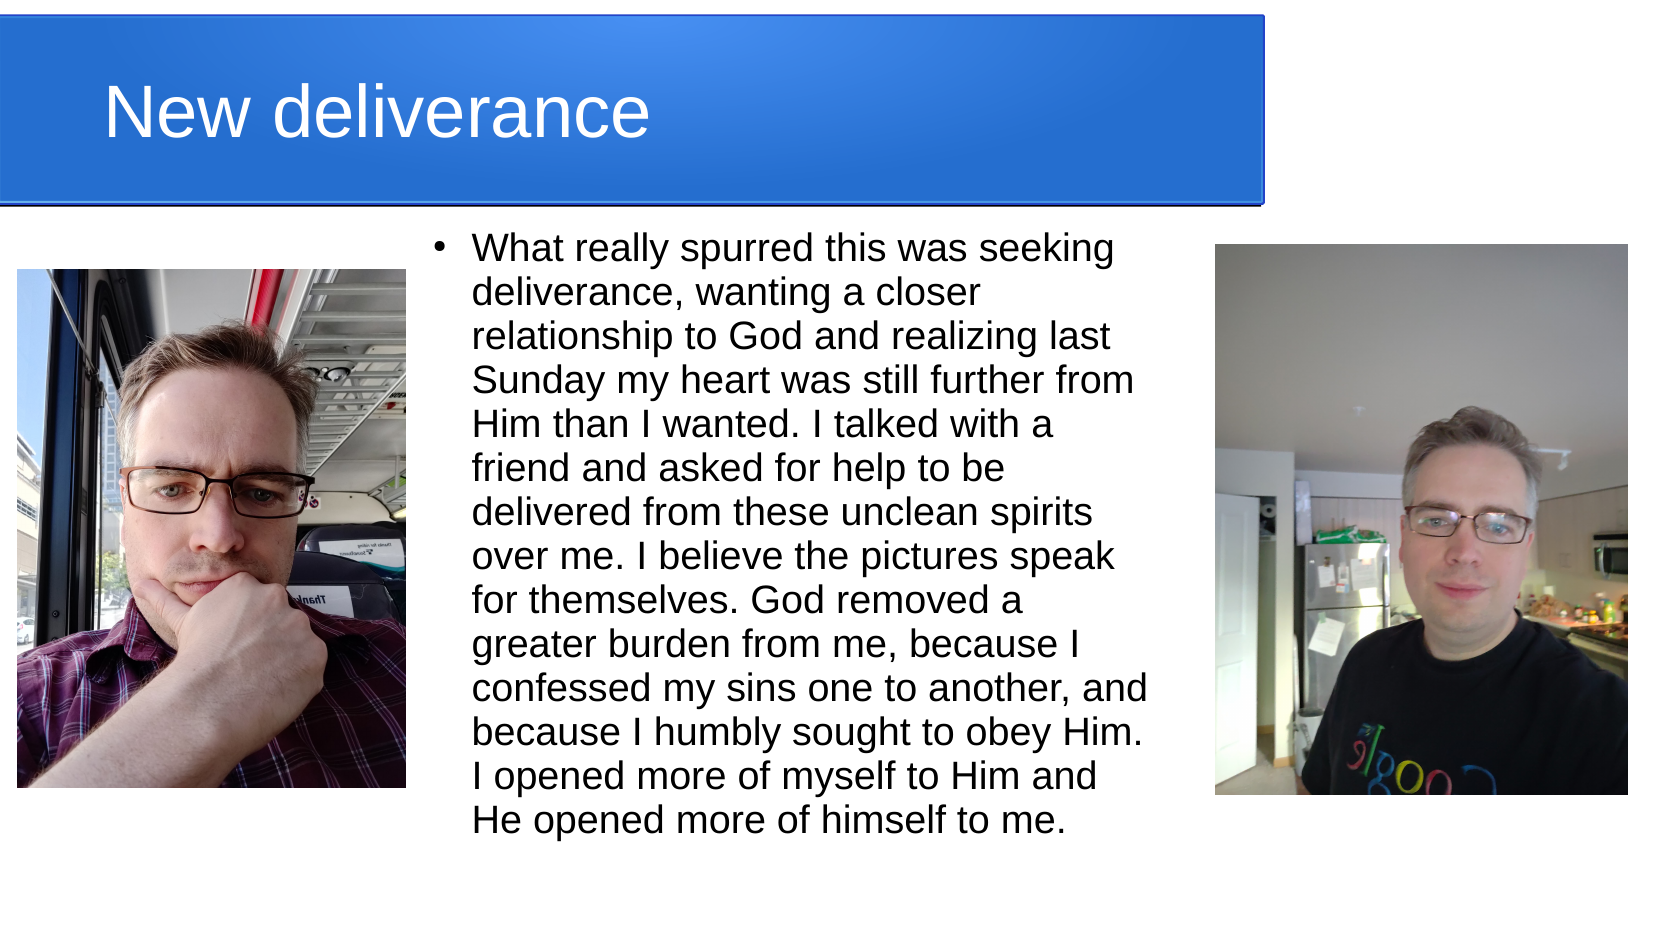

# New deliverance
What really spurred this was seeking deliverance, wanting a closer relationship to God and realizing last Sunday my heart was still further from Him than I wanted. I talked with a friend and asked for help to be delivered from these unclean spirits over me. I believe the pictures speak for themselves. God removed a greater burden from me, because I confessed my sins one to another, and because I humbly sought to obey Him. I opened more of myself to Him and He opened more of himself to me.